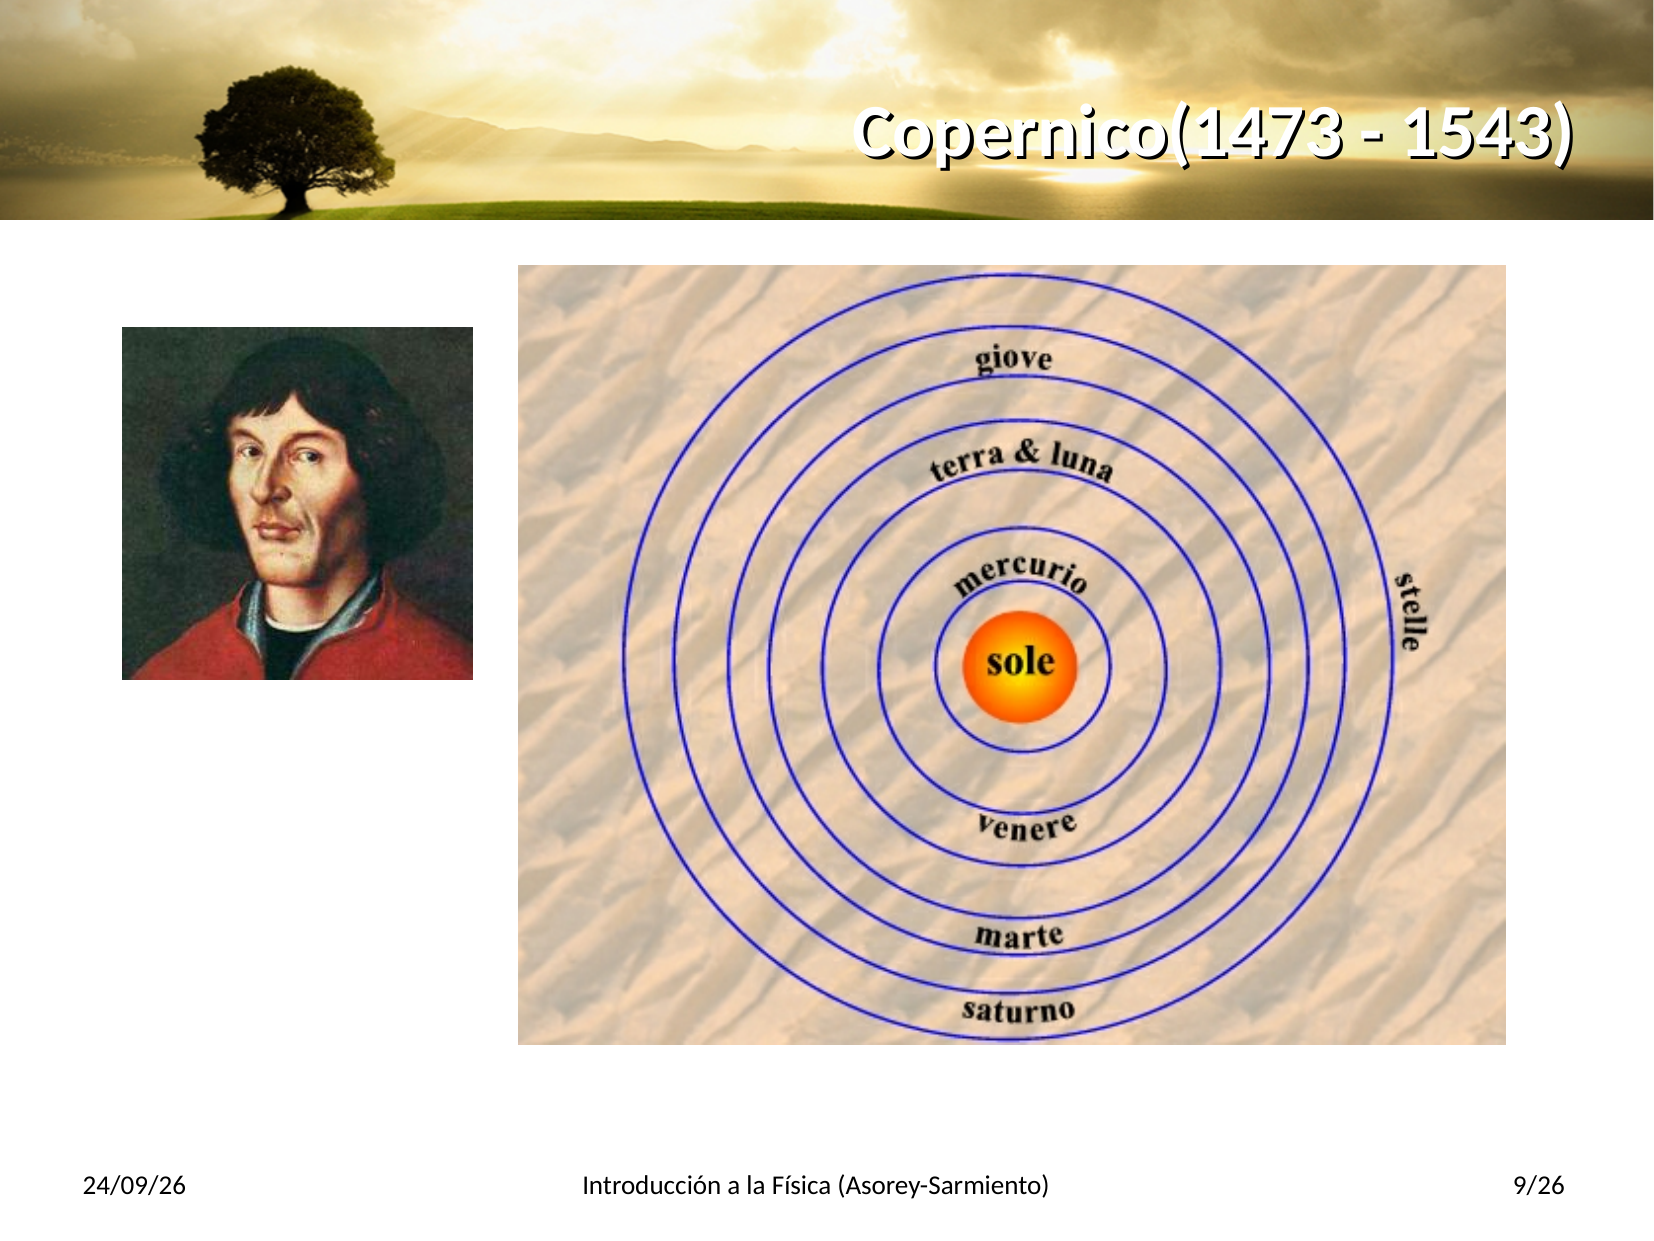

# Copernico(1473 - 1543)
Introducción a la Física (Asorey-Sarmiento)
9